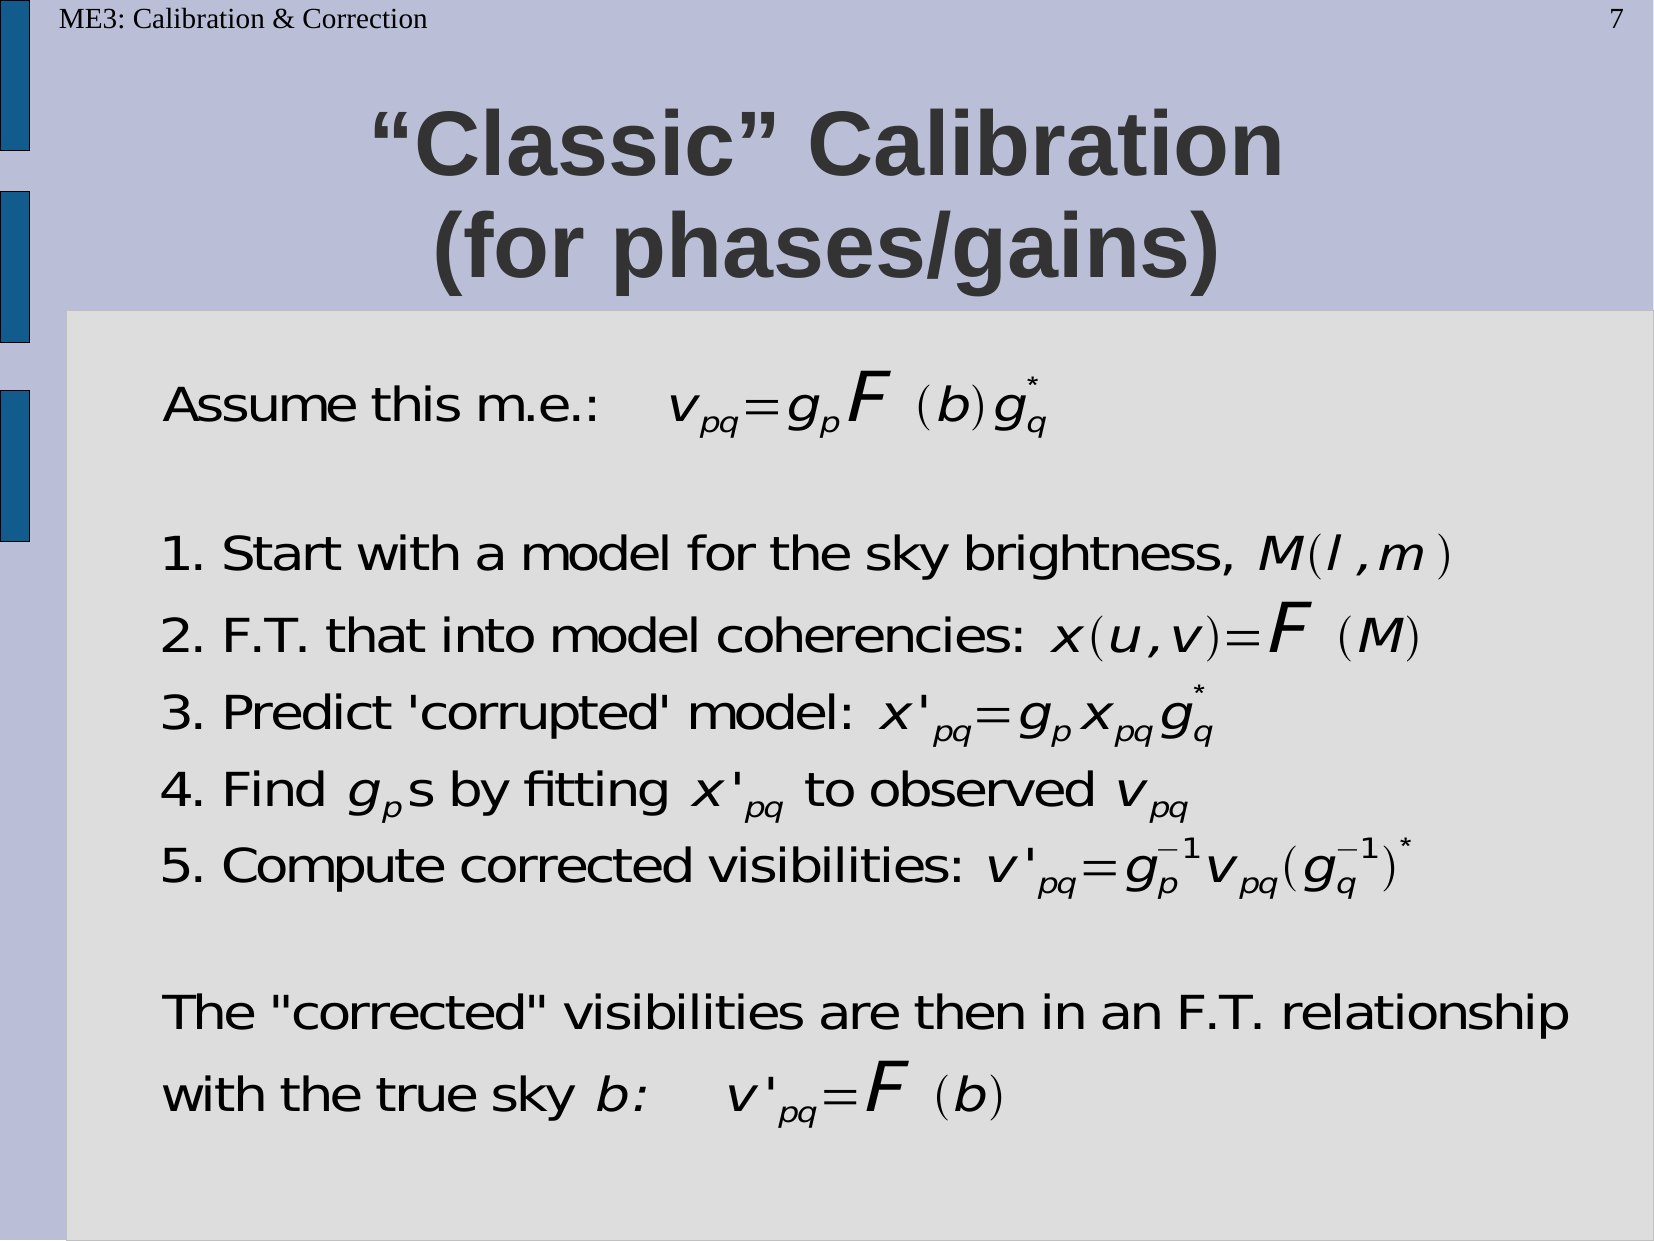

ME3: Calibration & Correction
7
# “Classic” Calibration (for phases/gains)